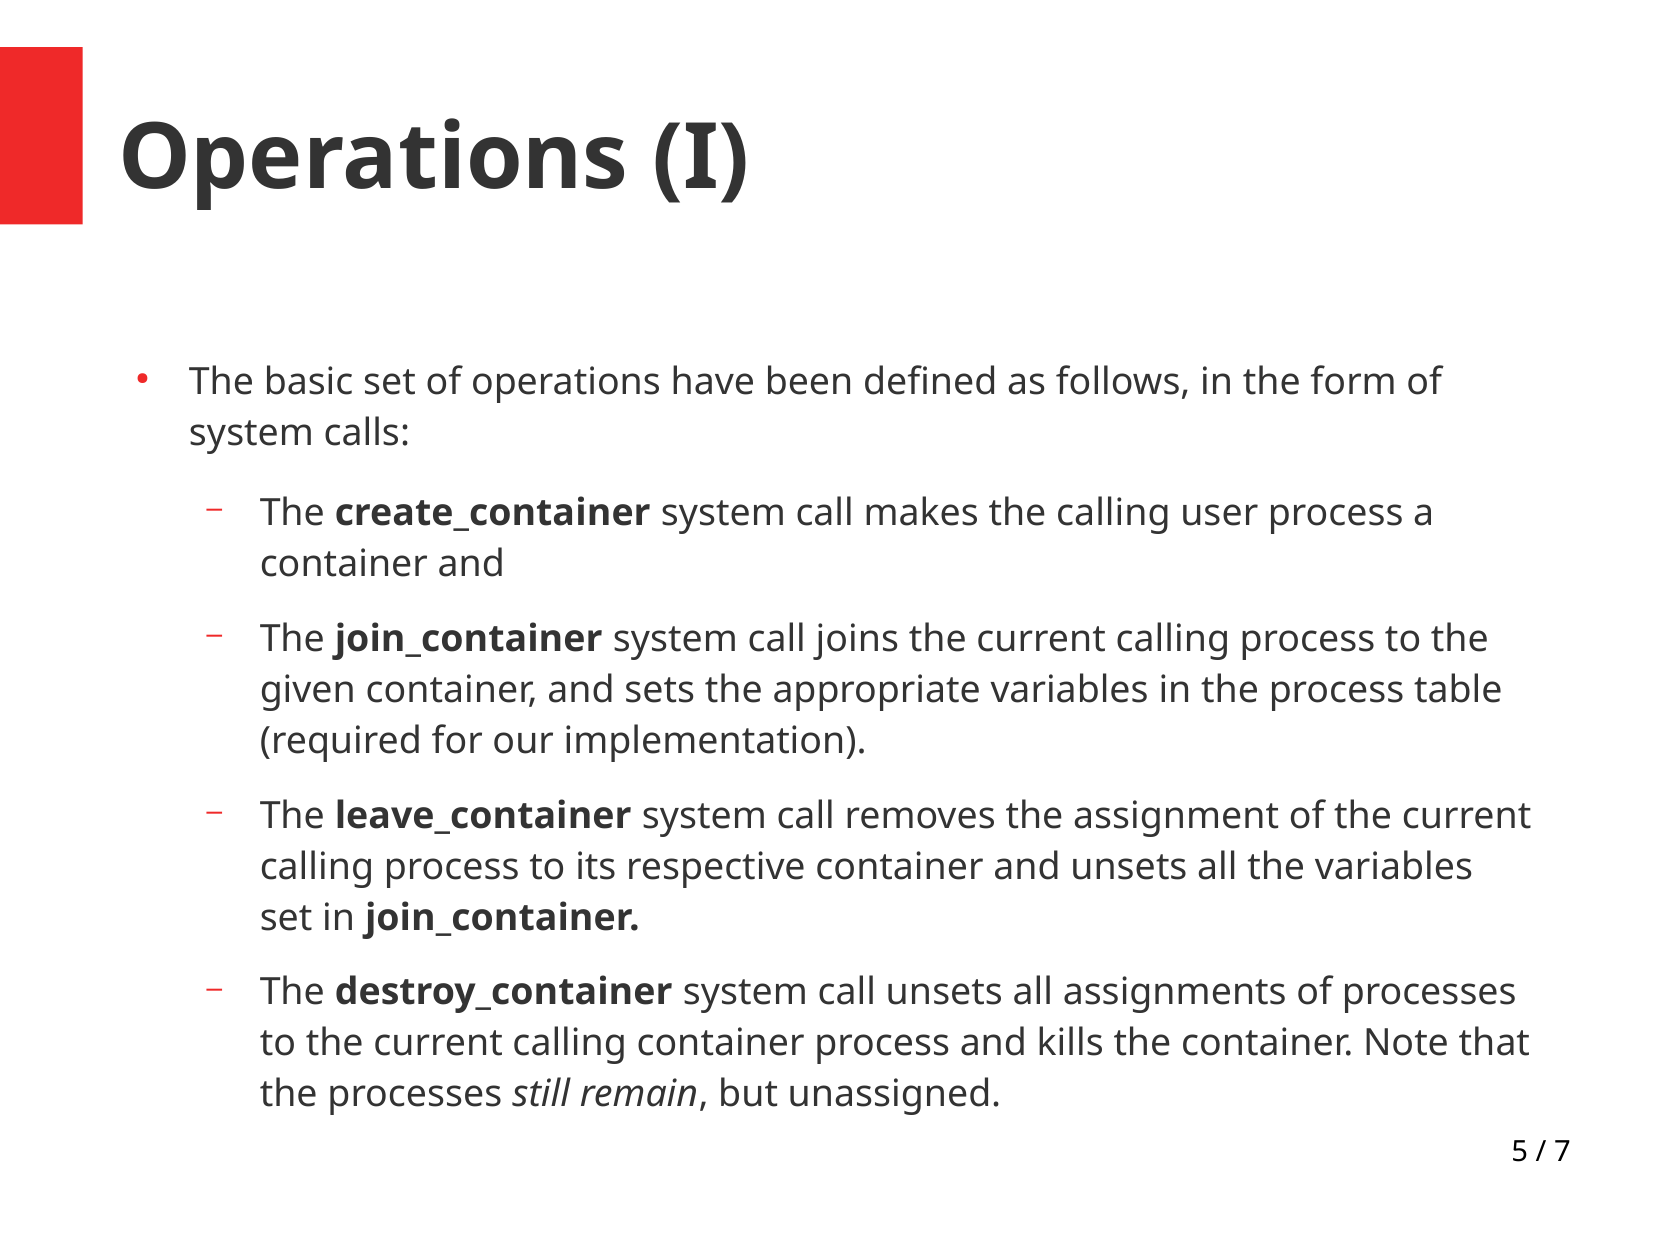

# Operations (I)
The basic set of operations have been defined as follows, in the form of system calls:
The create_container system call makes the calling user process a container and
The join_container system call joins the current calling process to the given container, and sets the appropriate variables in the process table (required for our implementation).
The leave_container system call removes the assignment of the current calling process to its respective container and unsets all the variables set in join_container.
The destroy_container system call unsets all assignments of processes to the current calling container process and kills the container. Note that the processes still remain, but unassigned.
5